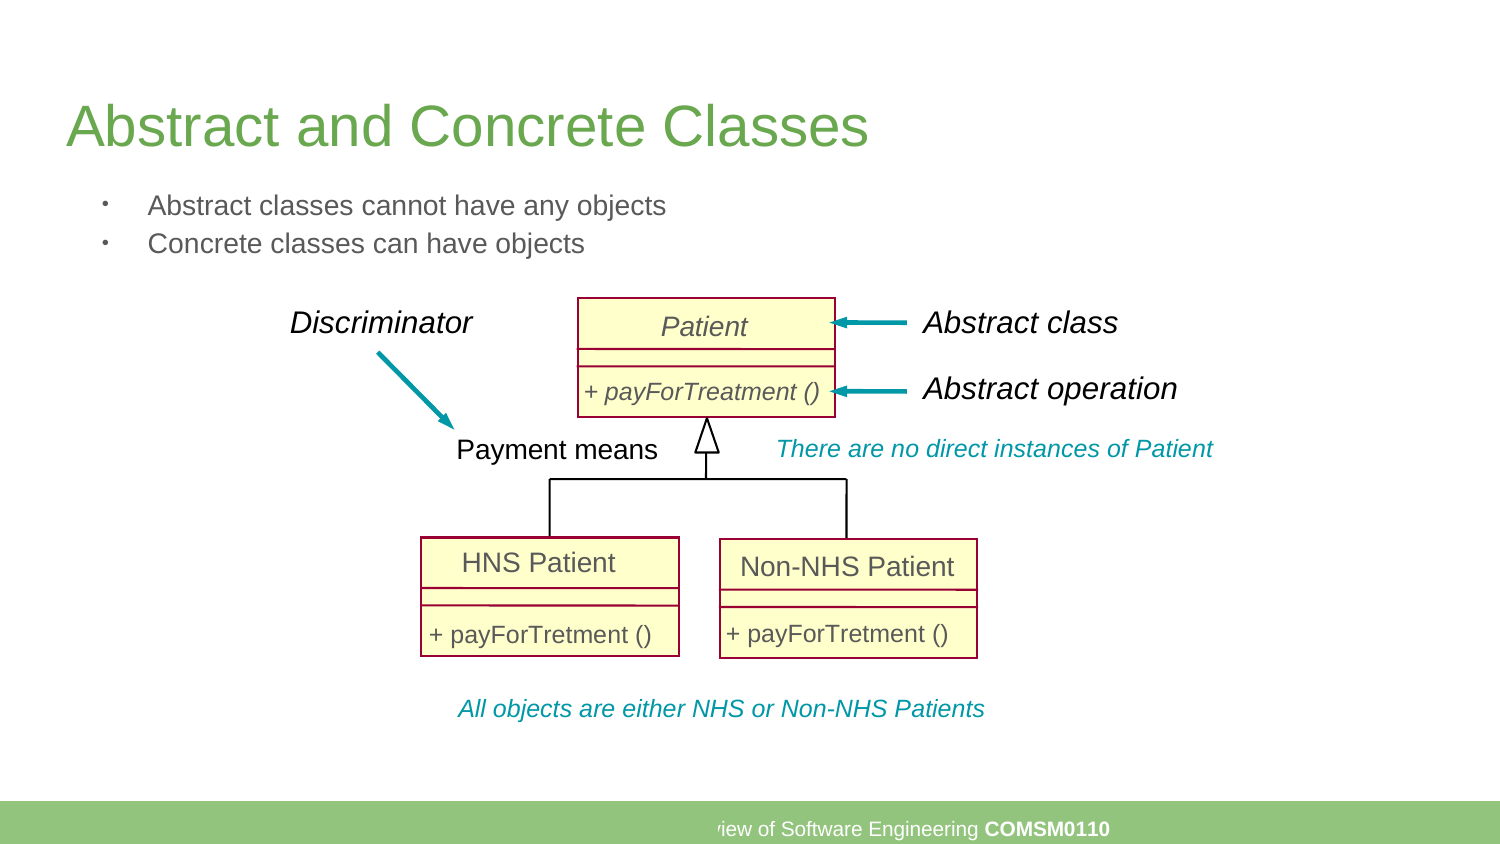

# Abstract and Concrete Classes
Abstract classes cannot have any objects
Concrete classes can have objects
Discriminator
Abstract class
Patient
Abstract operation
+ payForTreatment ()
Payment means
There are no direct instances of Patient
HNS Patient
Non-NHS Patient
+ payForTretment ()
+ payForTretment ()
All objects are either NHS or Non-NHS Patients